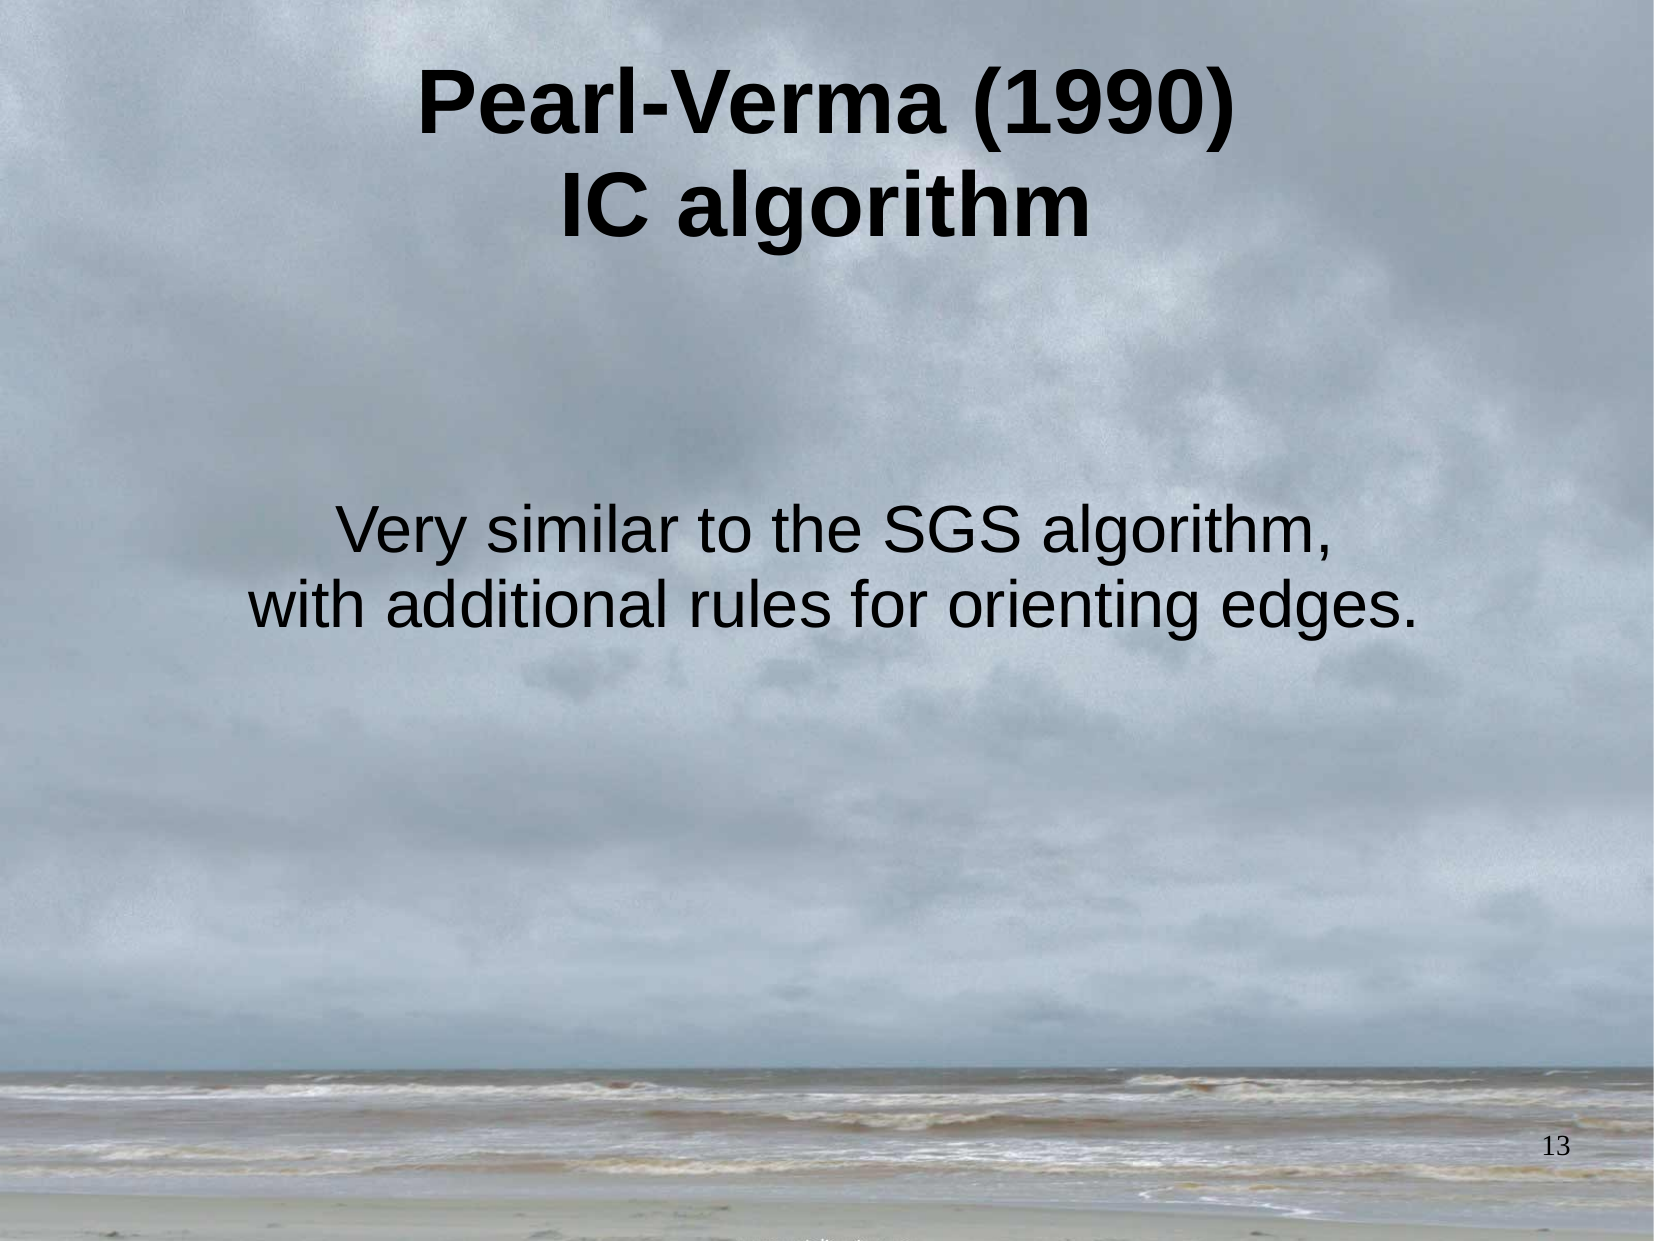

# Pearl-Verma (1990) IC algorithm
Very similar to the SGS algorithm,
with additional rules for orienting edges.
13